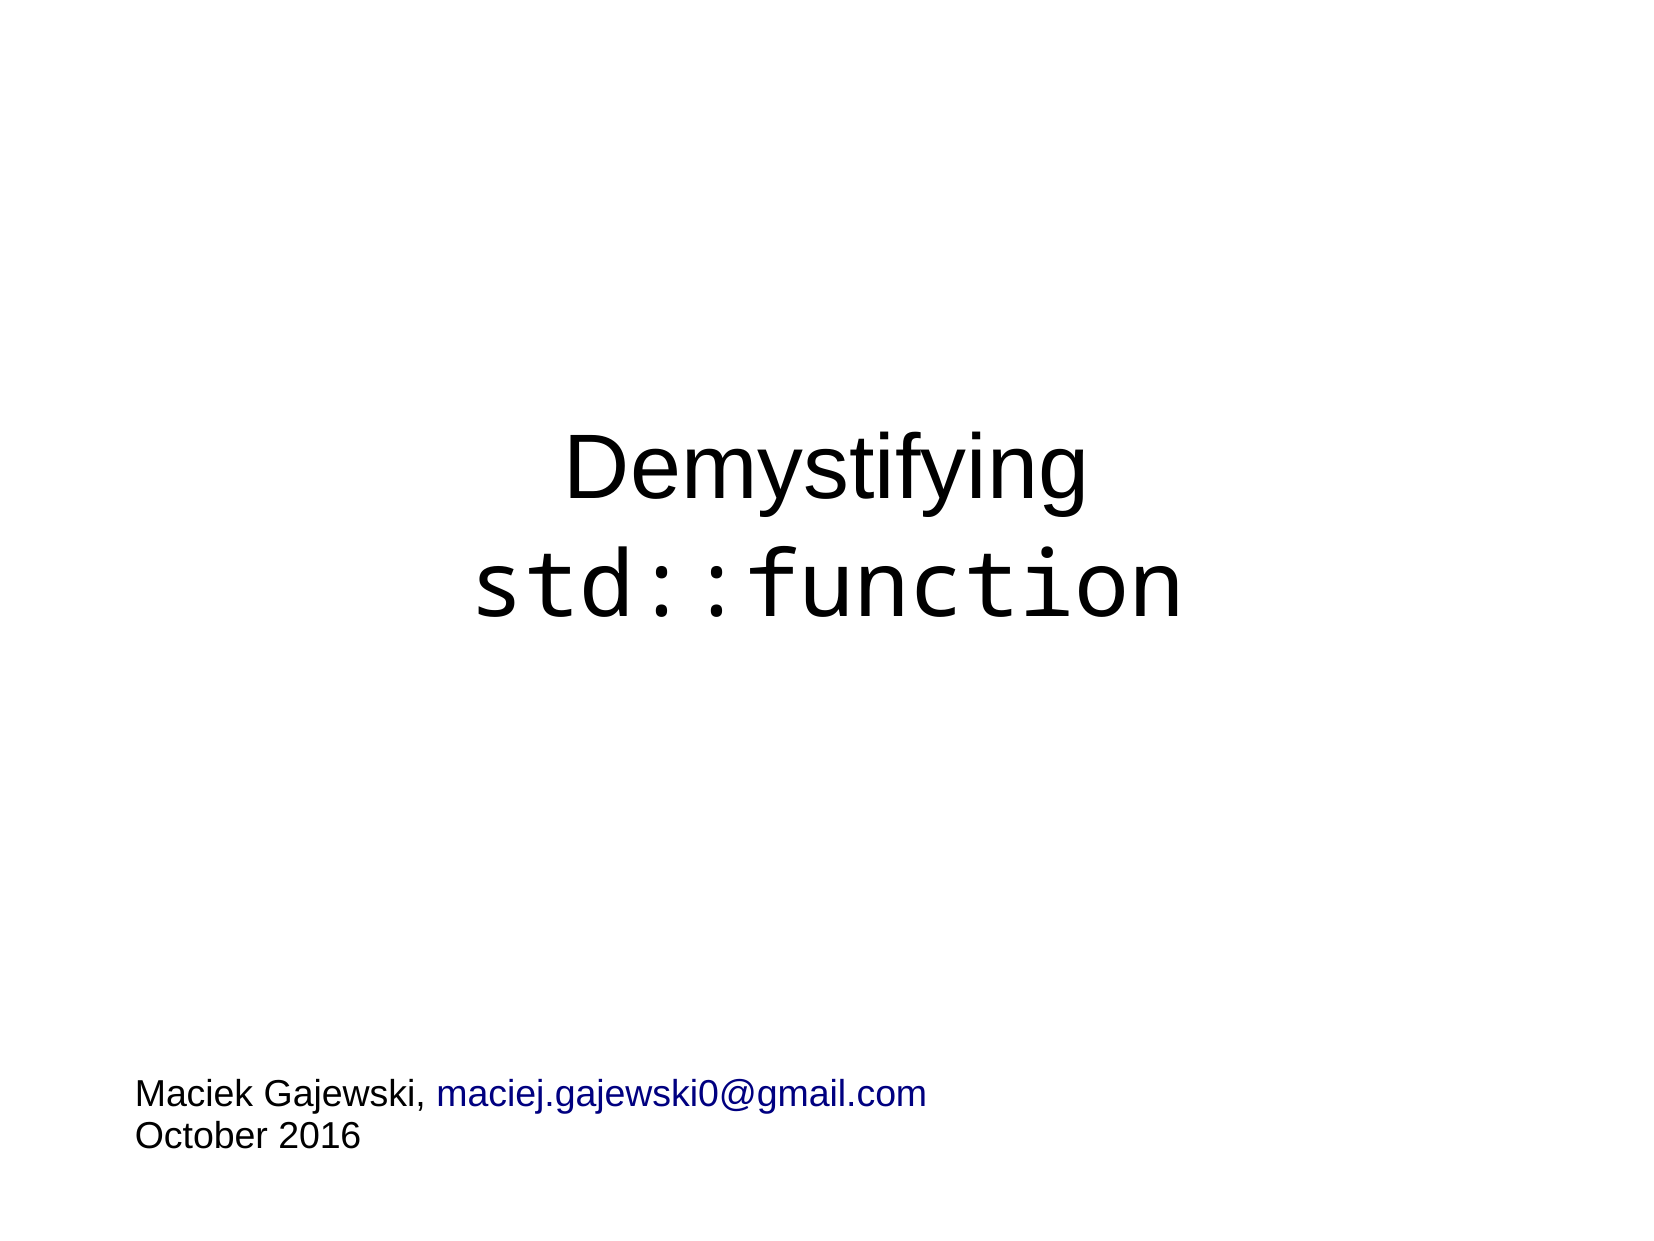

# Demystifying
std::function
Maciek Gajewski, maciej.gajewski0@gmail.com
October 2016